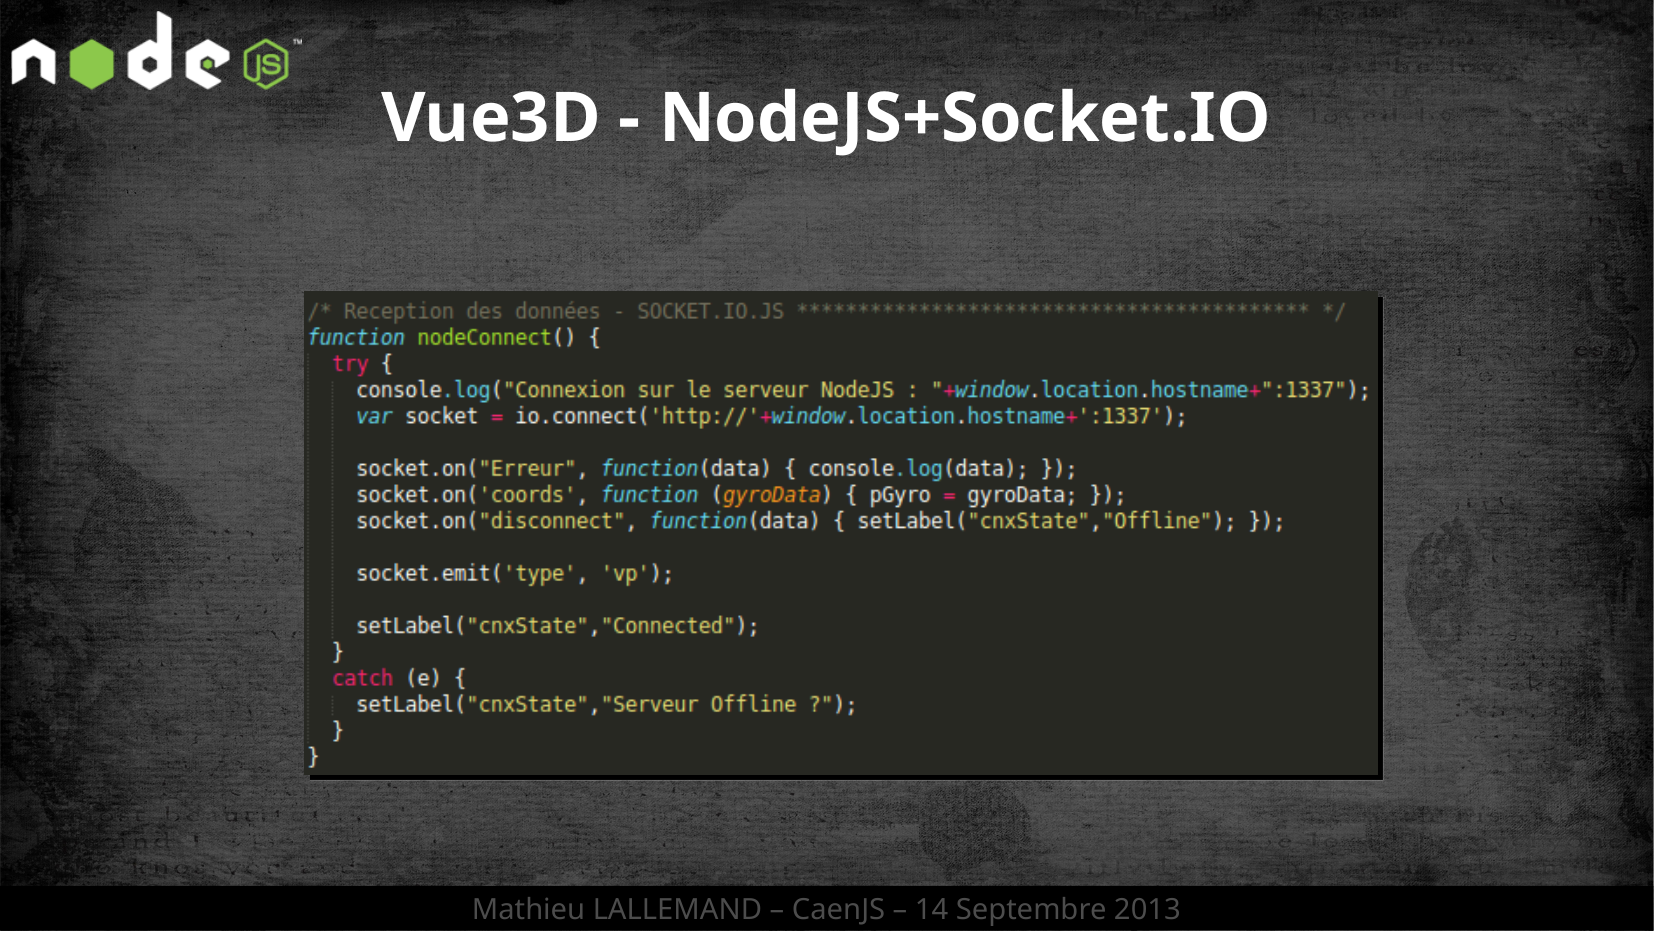

# Vue3D - NodeJS+Socket.IO
Mathieu LALLEMAND – CaenJS – 14 Septembre 2013